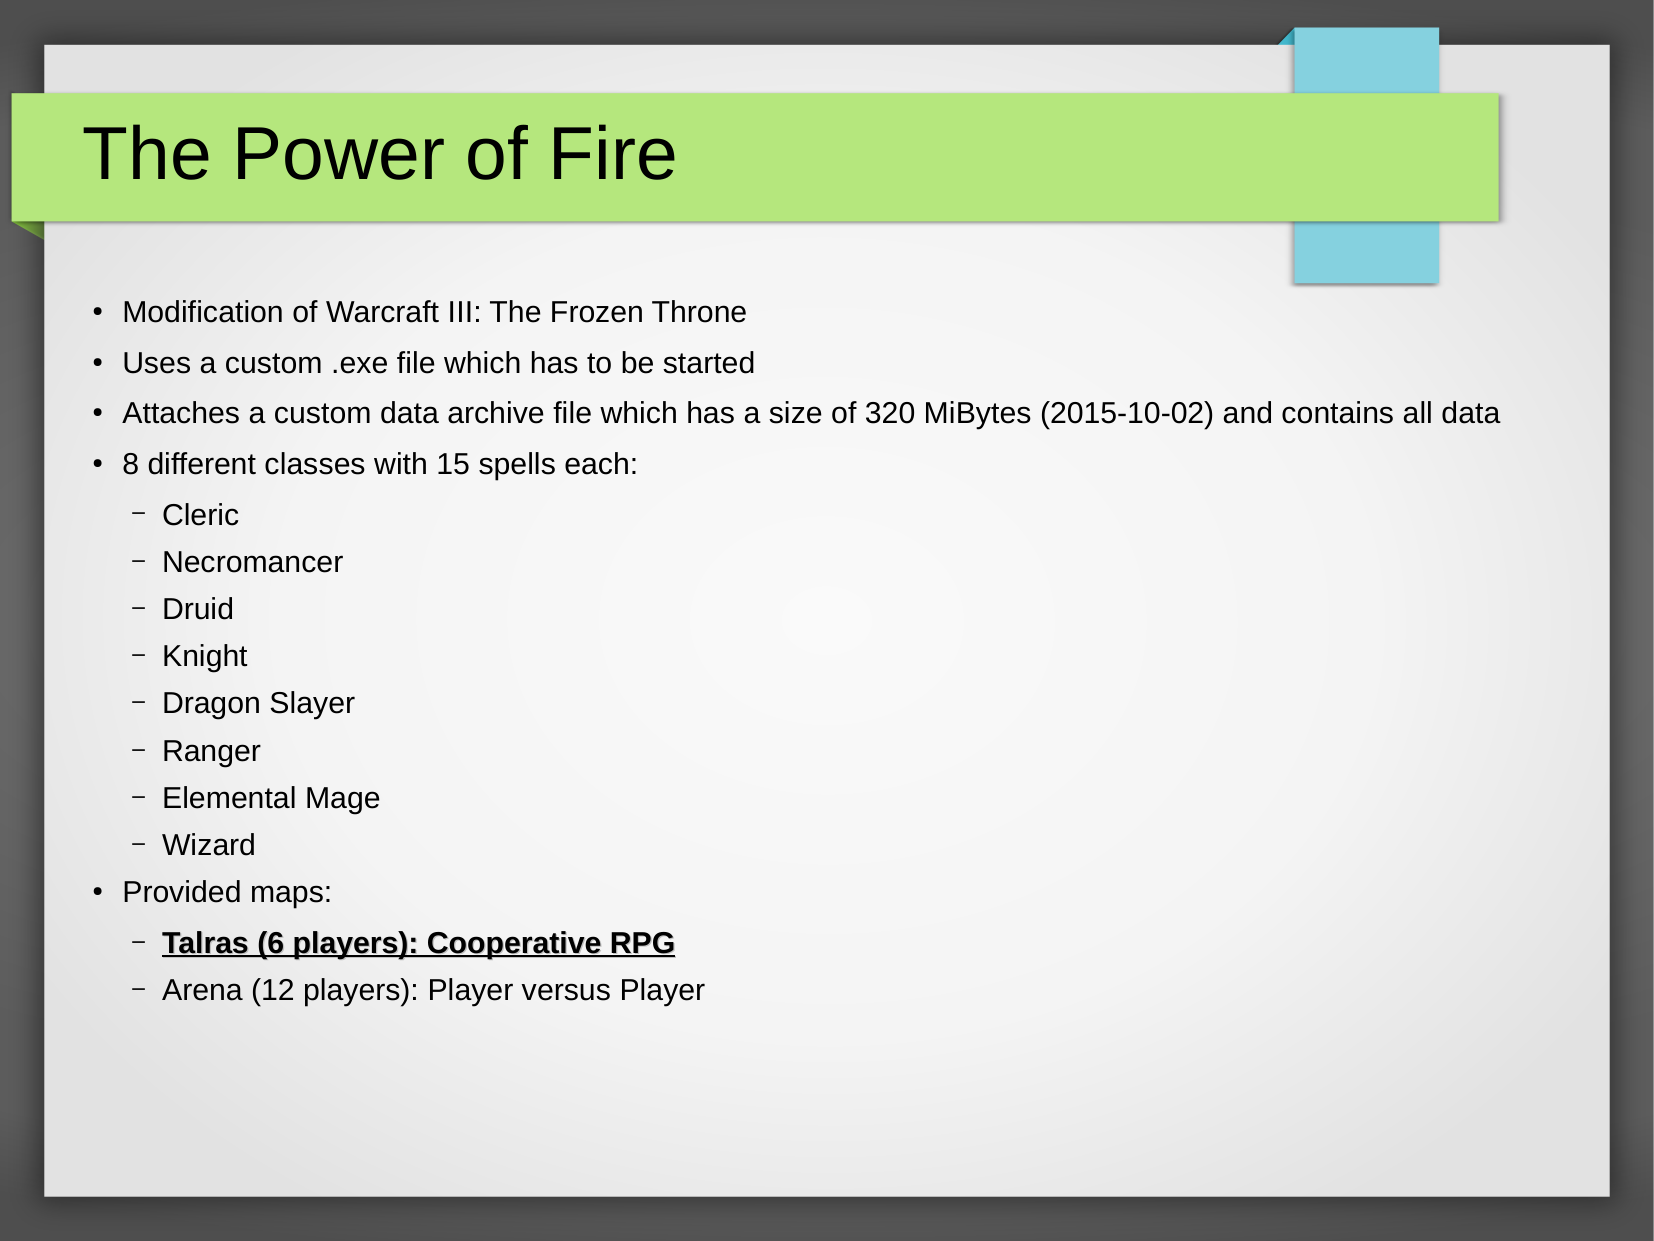

# The Power of Fire
Modification of Warcraft III: The Frozen Throne
Uses a custom .exe file which has to be started
Attaches a custom data archive file which has a size of 320 MiBytes (2015-10-02) and contains all data
8 different classes with 15 spells each:
Cleric
Necromancer
Druid
Knight
Dragon Slayer
Ranger
Elemental Mage
Wizard
Provided maps:
Talras (6 players): Cooperative RPG
Arena (12 players): Player versus Player